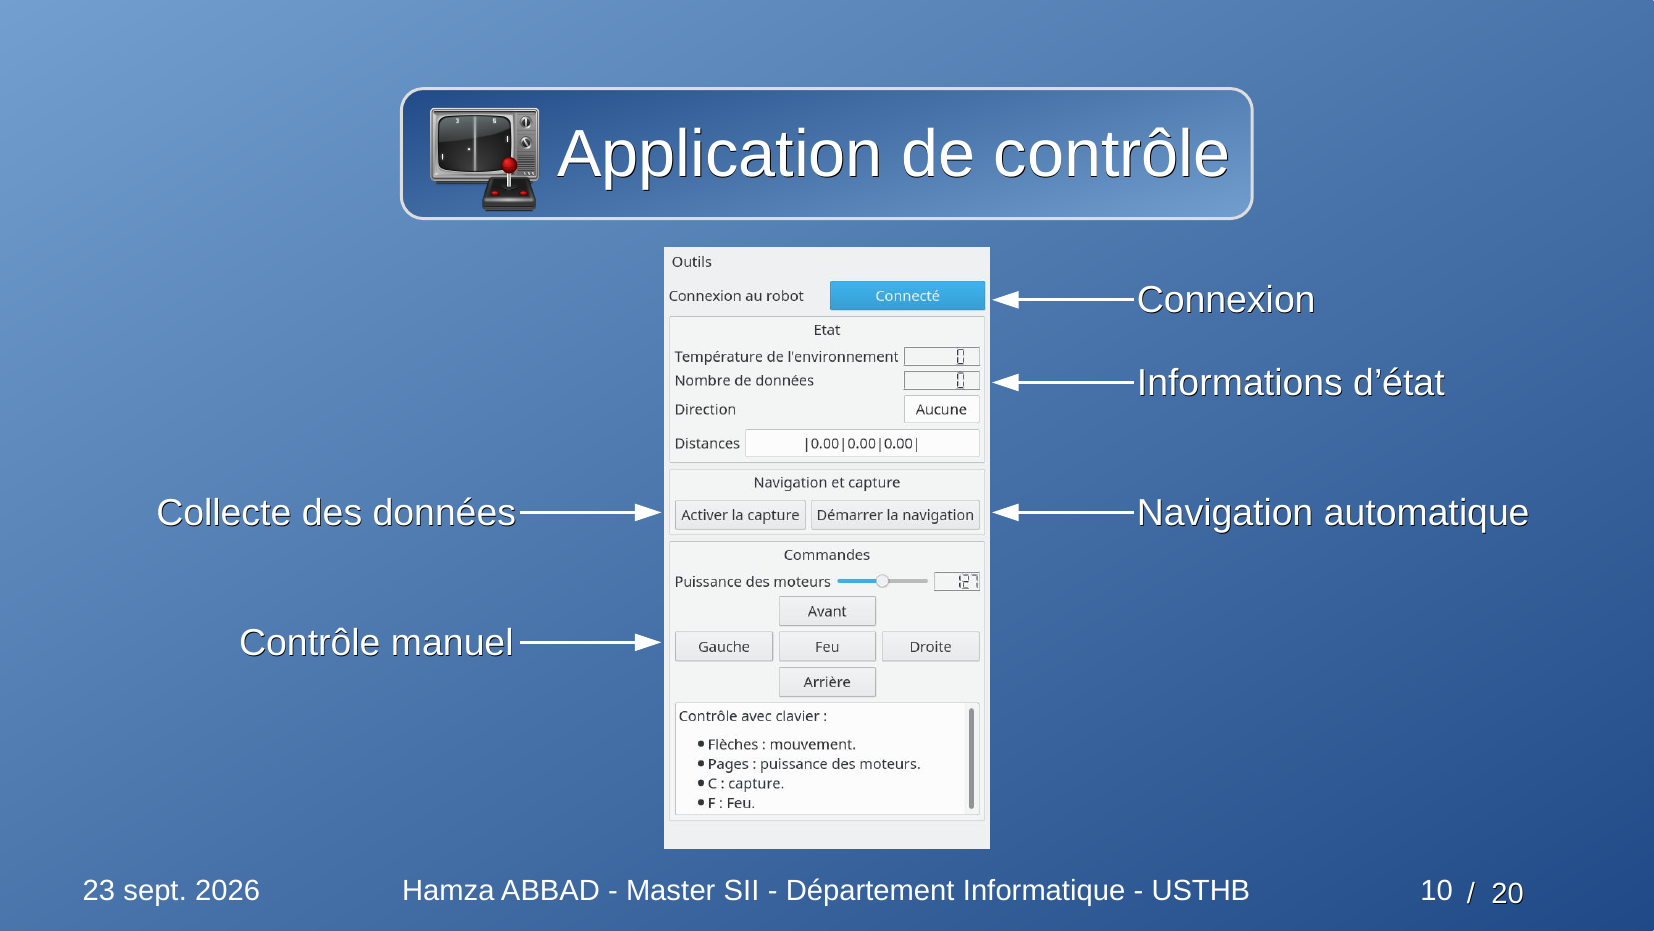

Application de contrôle
Connexion
Informations d’état
Collecte des données
Navigation automatique
Contrôle manuel
Hamza ABBAD - Master SII - Département Informatique - USTHB
10